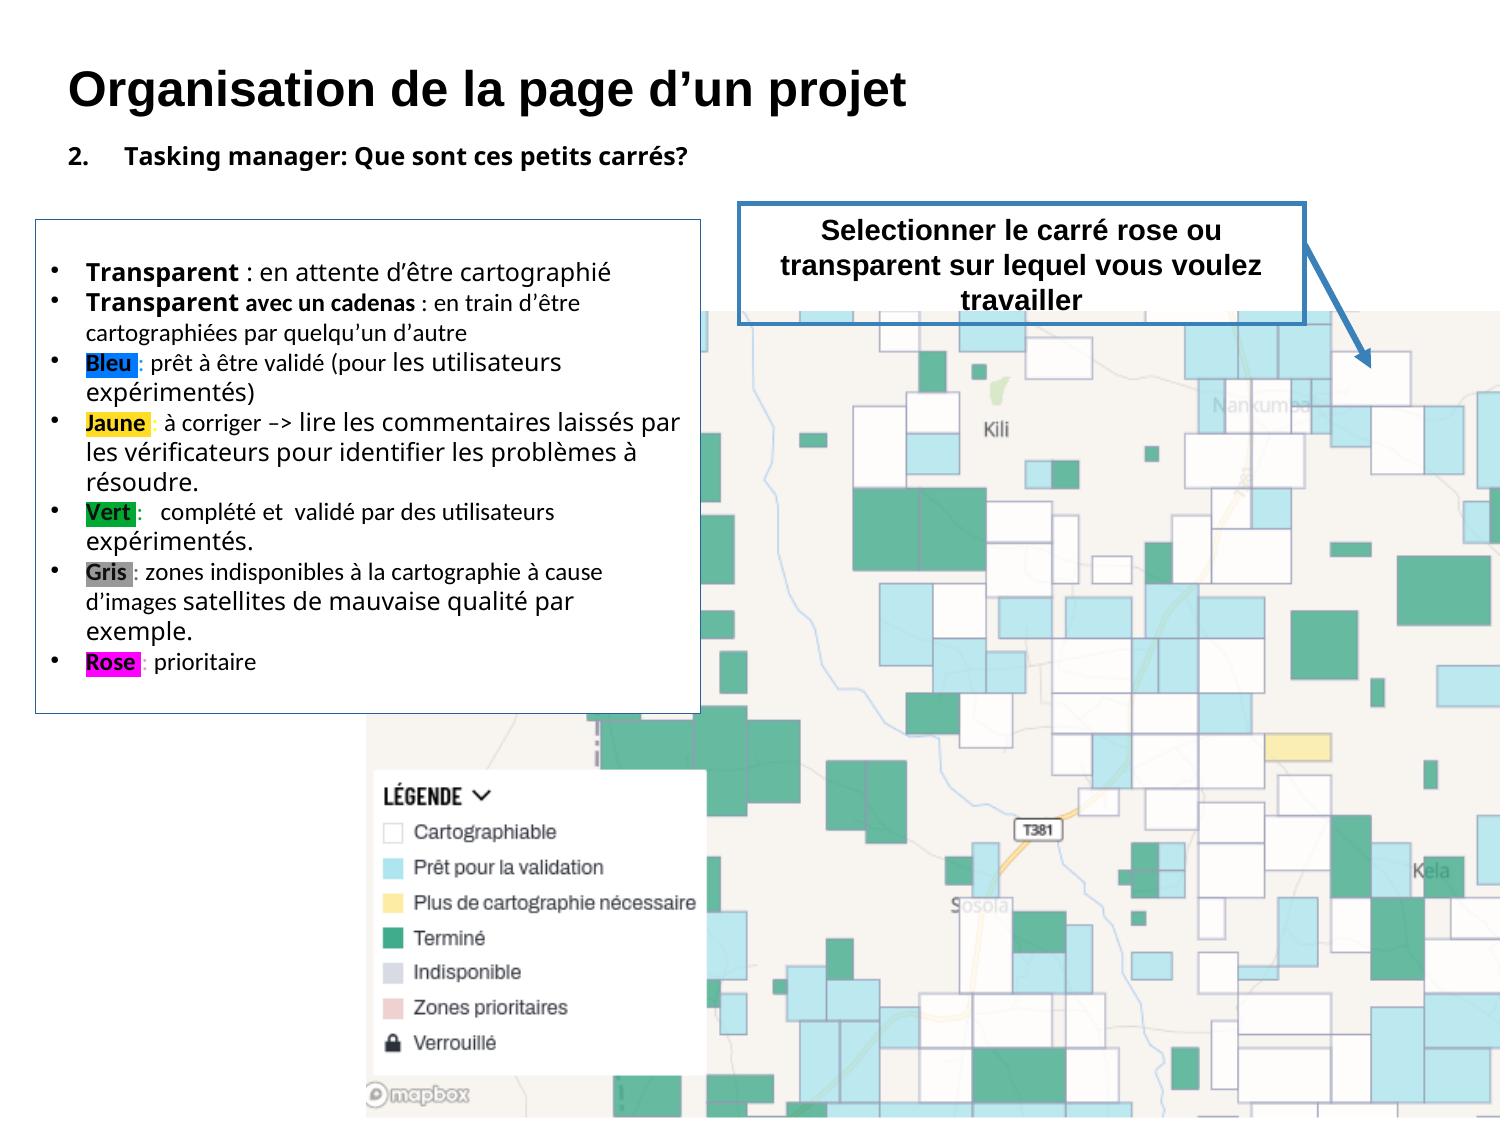

Organisation de la page d’un projet
Tasking manager: Que sont ces petits carrés?
Selectionner le carré rose ou transparent sur lequel vous voulez travailler
Transparent : en attente d’être cartographié
Transparent avec un cadenas : en train d’être cartographiées par quelqu’un d’autre
Bleu : prêt à être validé (pour les utilisateurs expérimentés)
Jaune : à corriger –> lire les commentaires laissés par les vérificateurs pour identifier les problèmes à résoudre.
Vert : complété et validé par des utilisateurs expérimentés.
Gris : zones indisponibles à la cartographie à cause d’images satellites de mauvaise qualité par exemple.
Rose : prioritaire